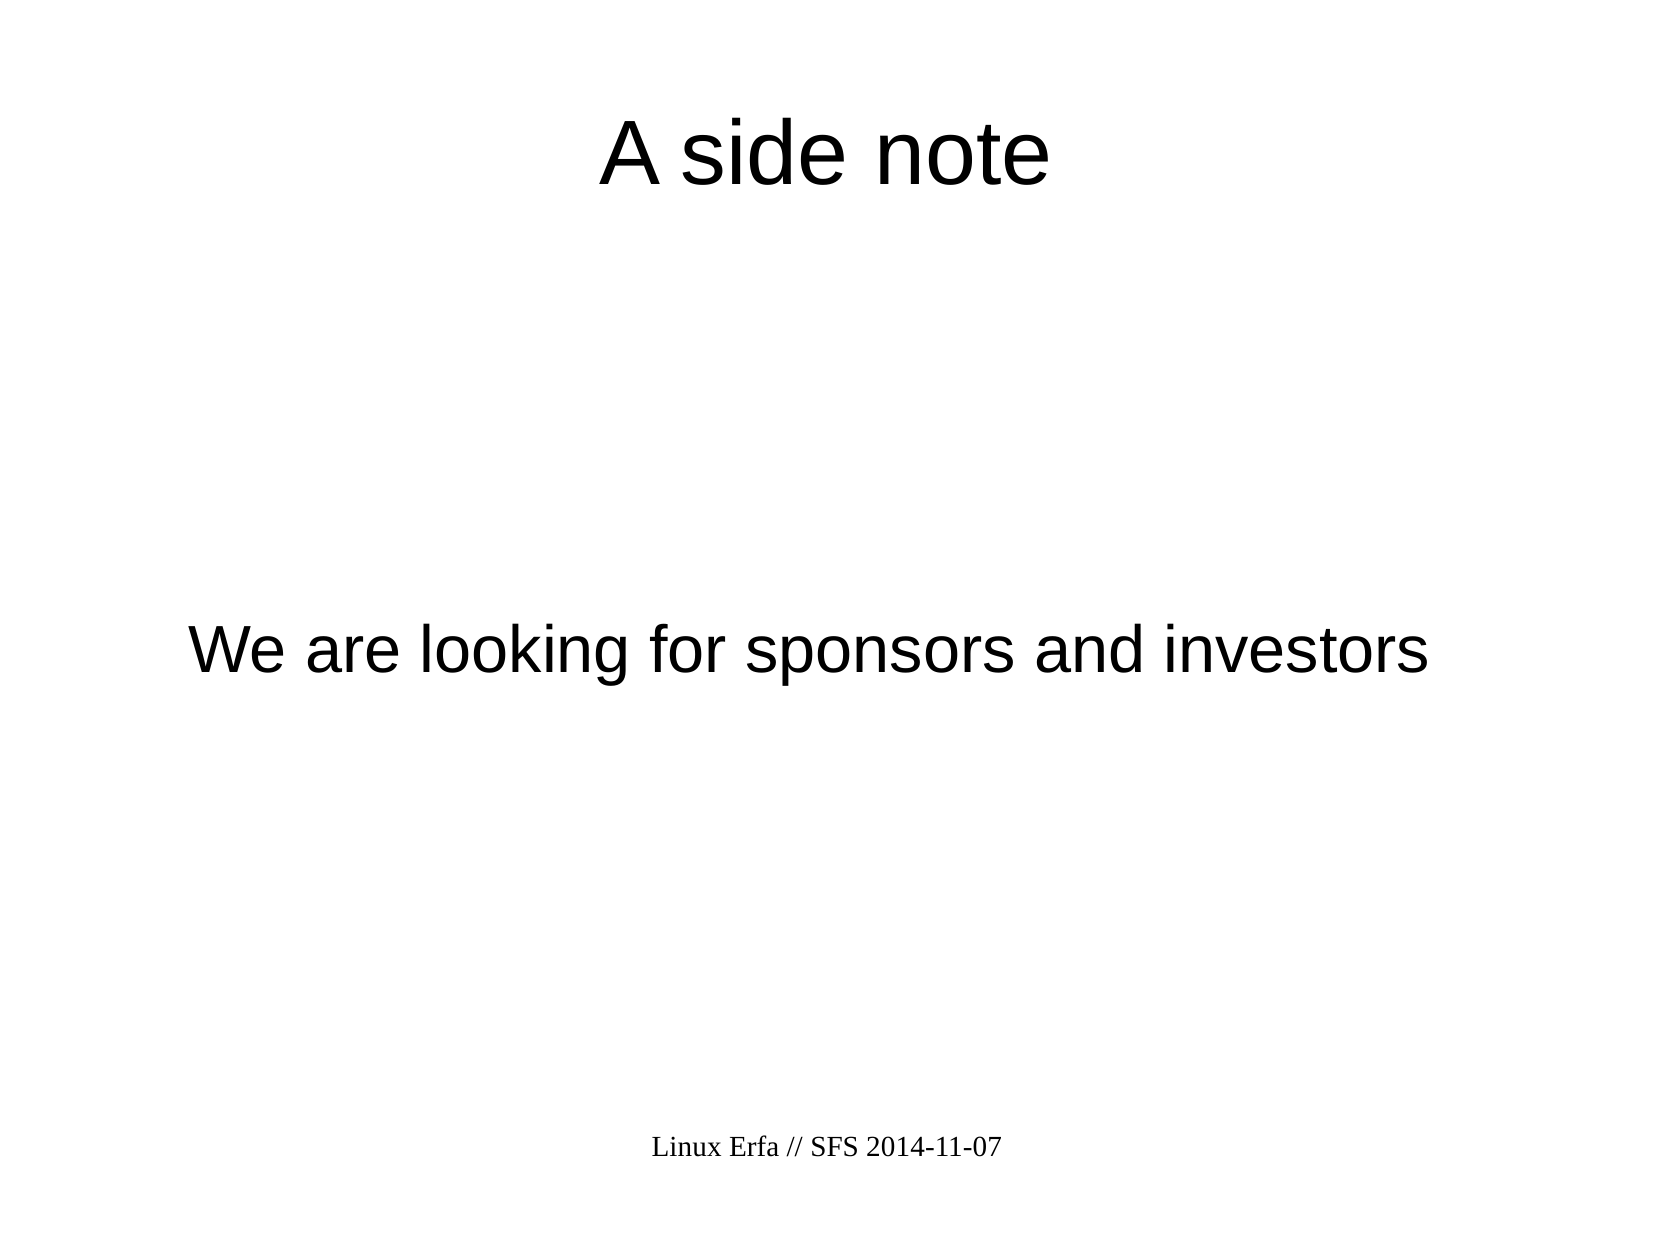

# A side note
We are looking for sponsors and investors
Linux Erfa // SFS 2014-11-07